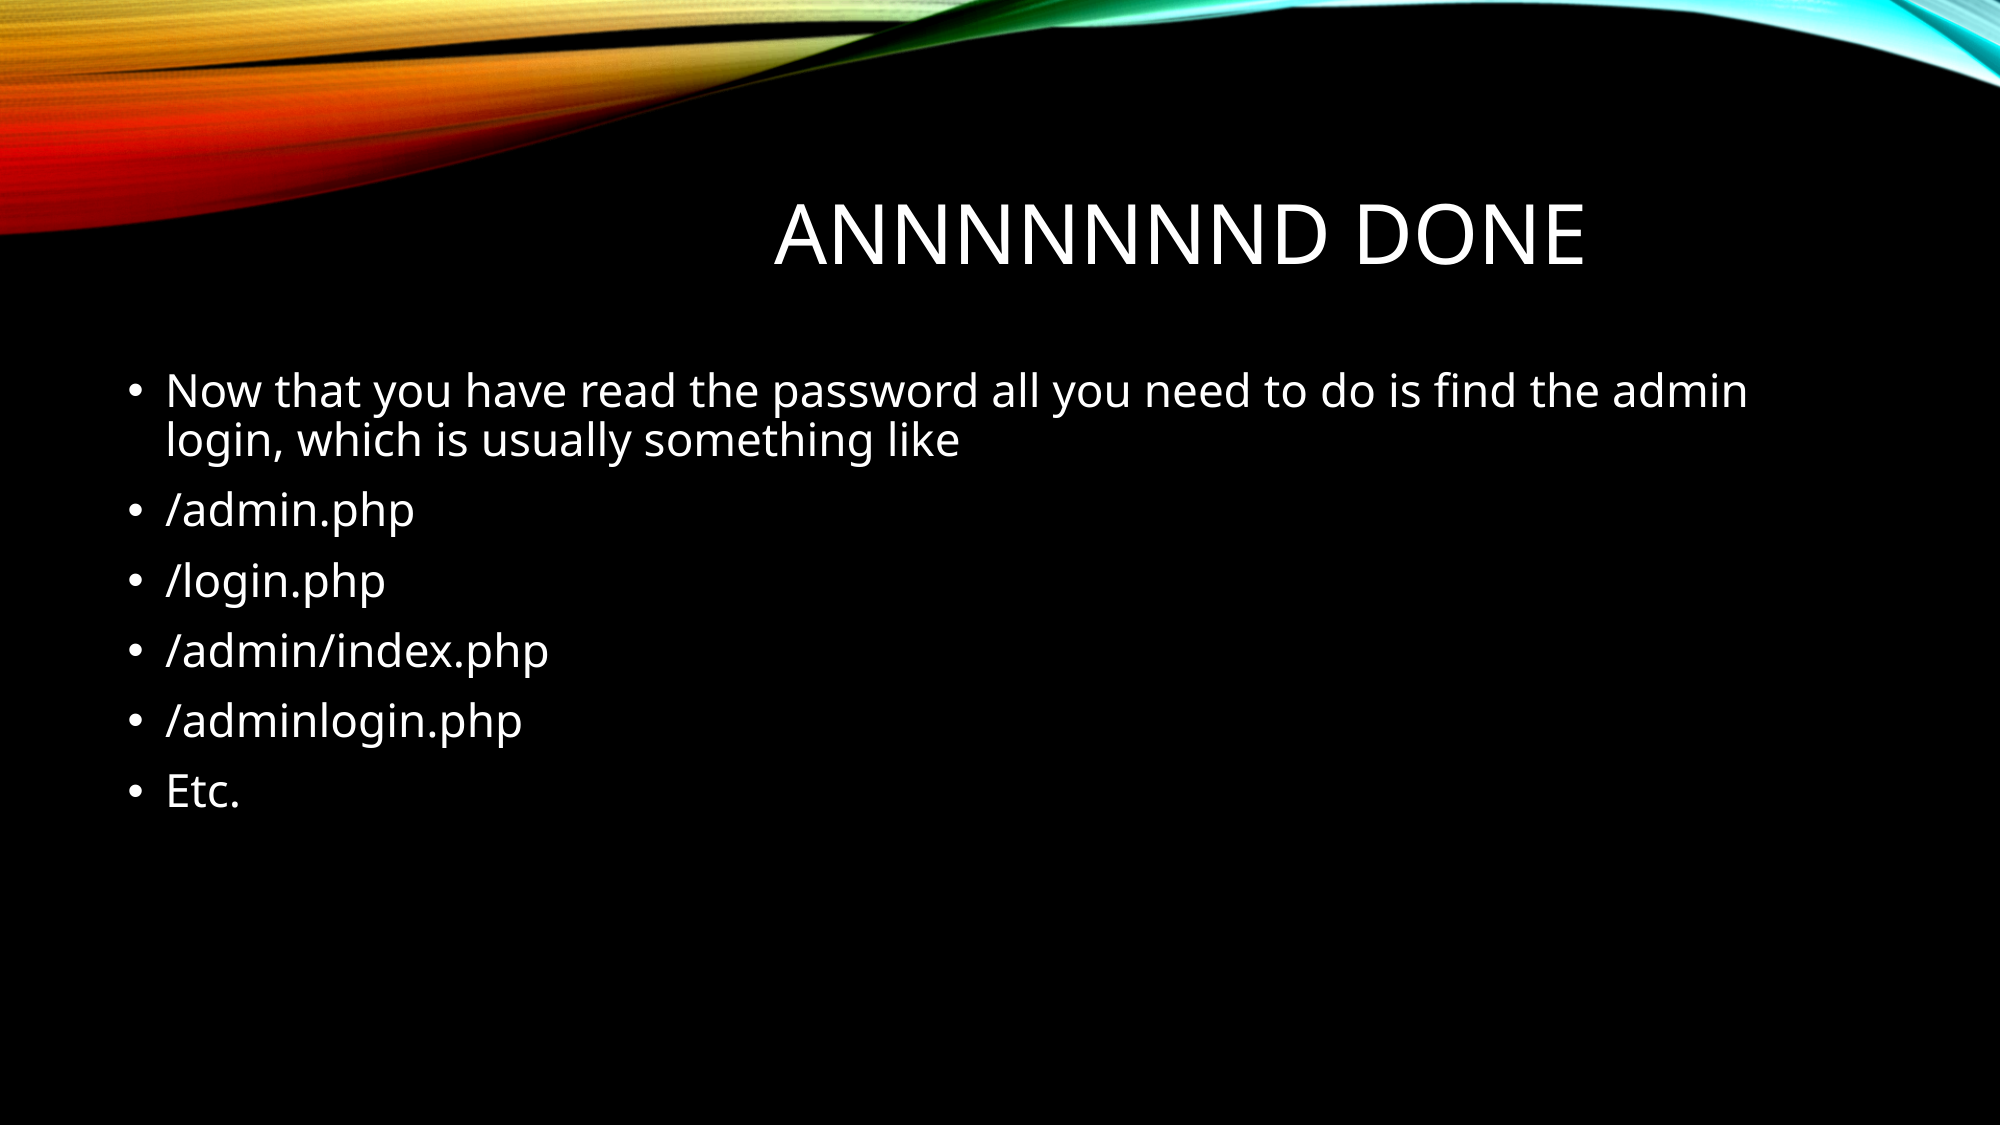

# Annnnnnnd done
Now that you have read the password all you need to do is find the admin login, which is usually something like
/admin.php
/login.php
/admin/index.php
/adminlogin.php
Etc.